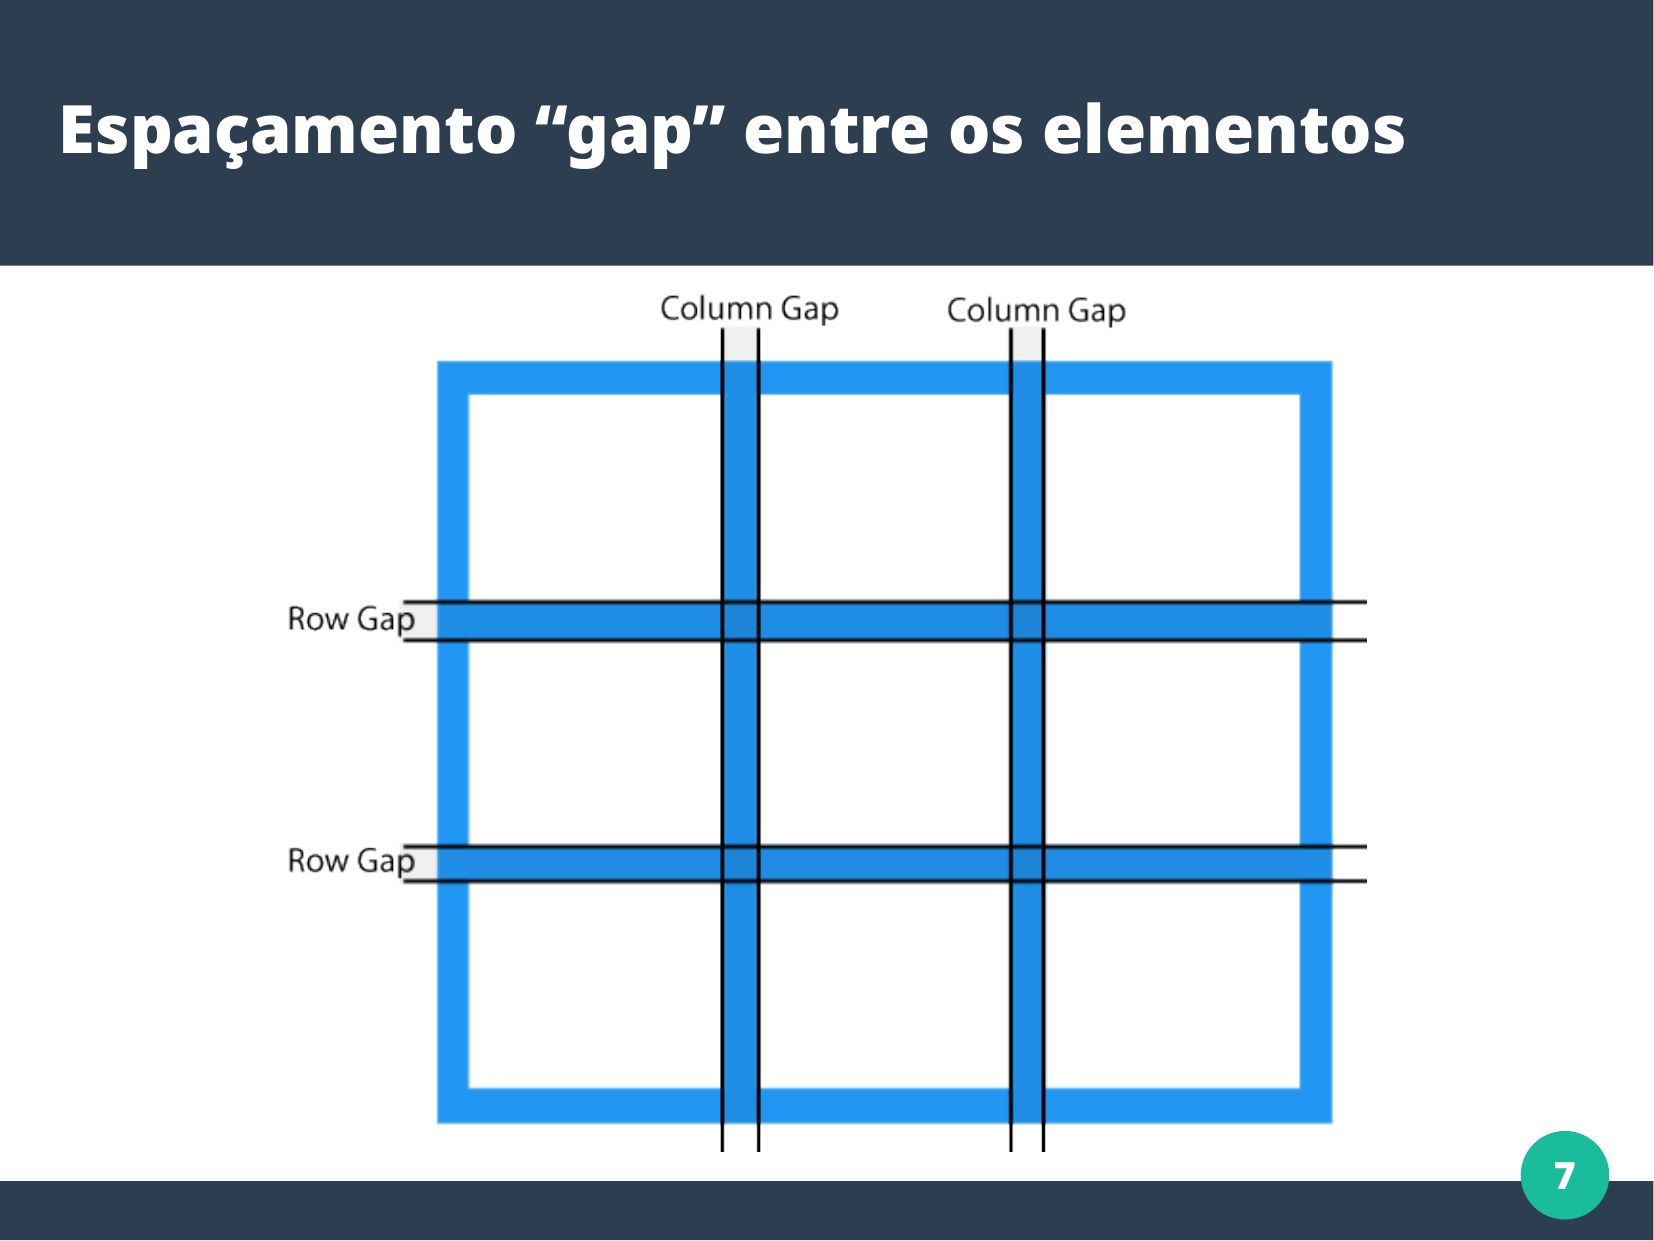

# Espaçamento “gap” entre os elementos
7